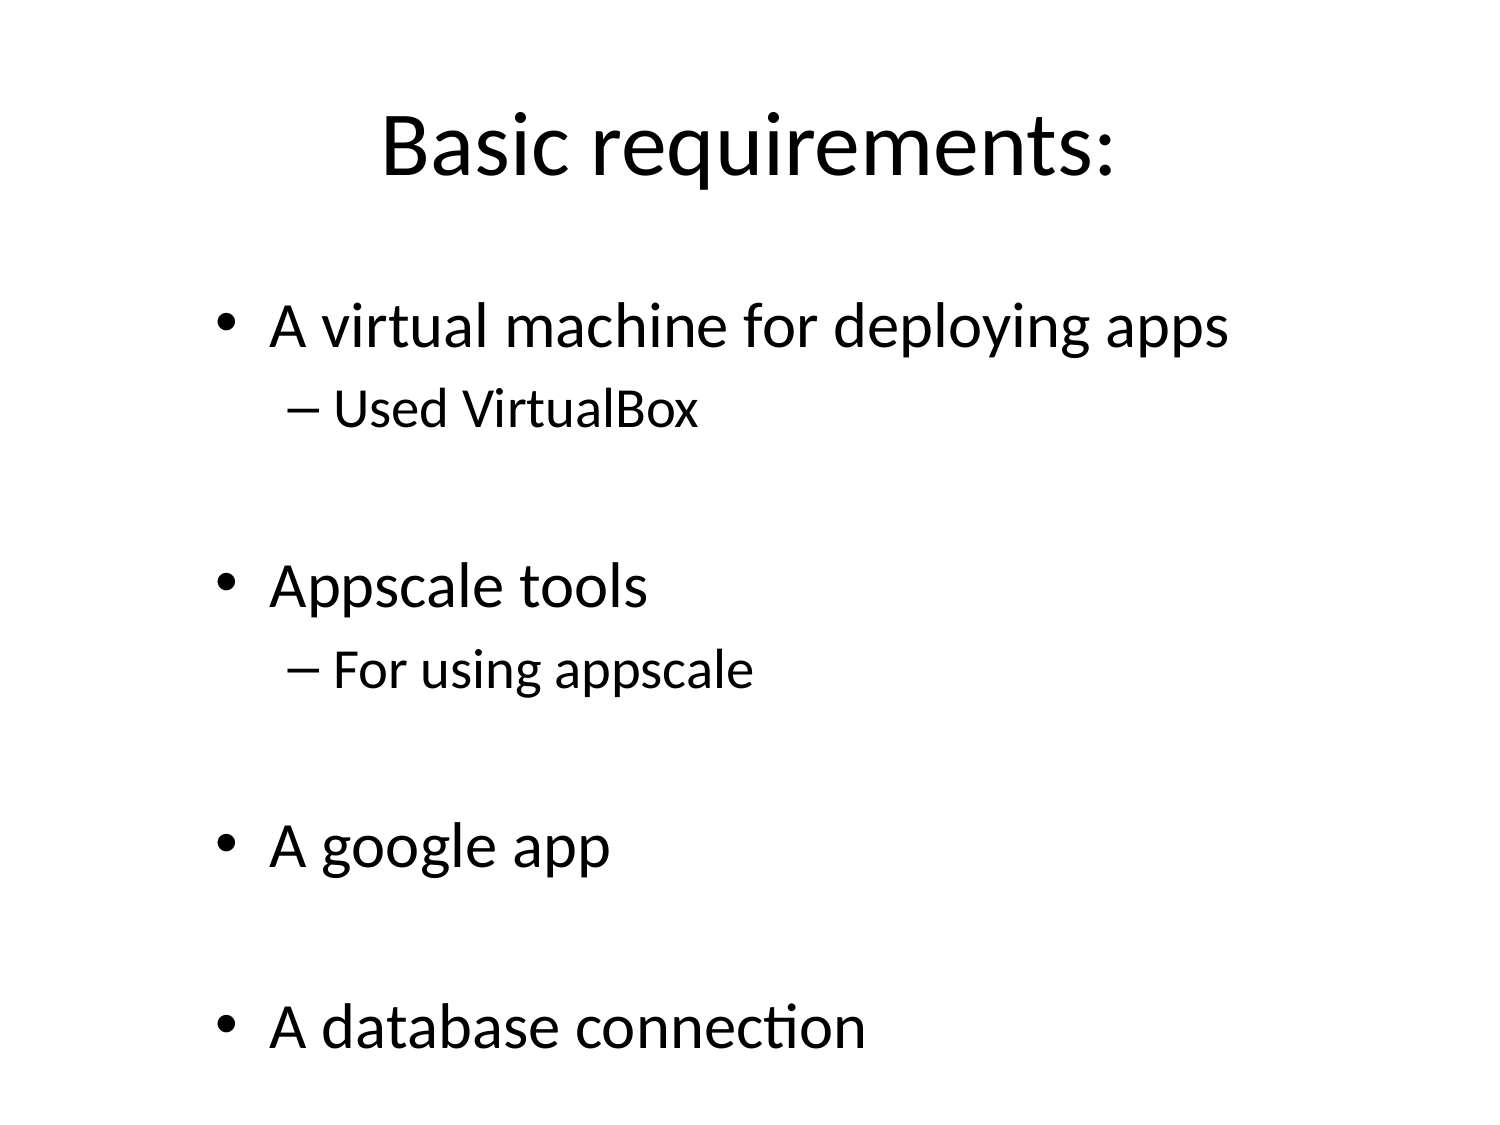

# Basic requirements:
A virtual machine for deploying apps
Used VirtualBox
Appscale tools
For using appscale
A google app
A database connection